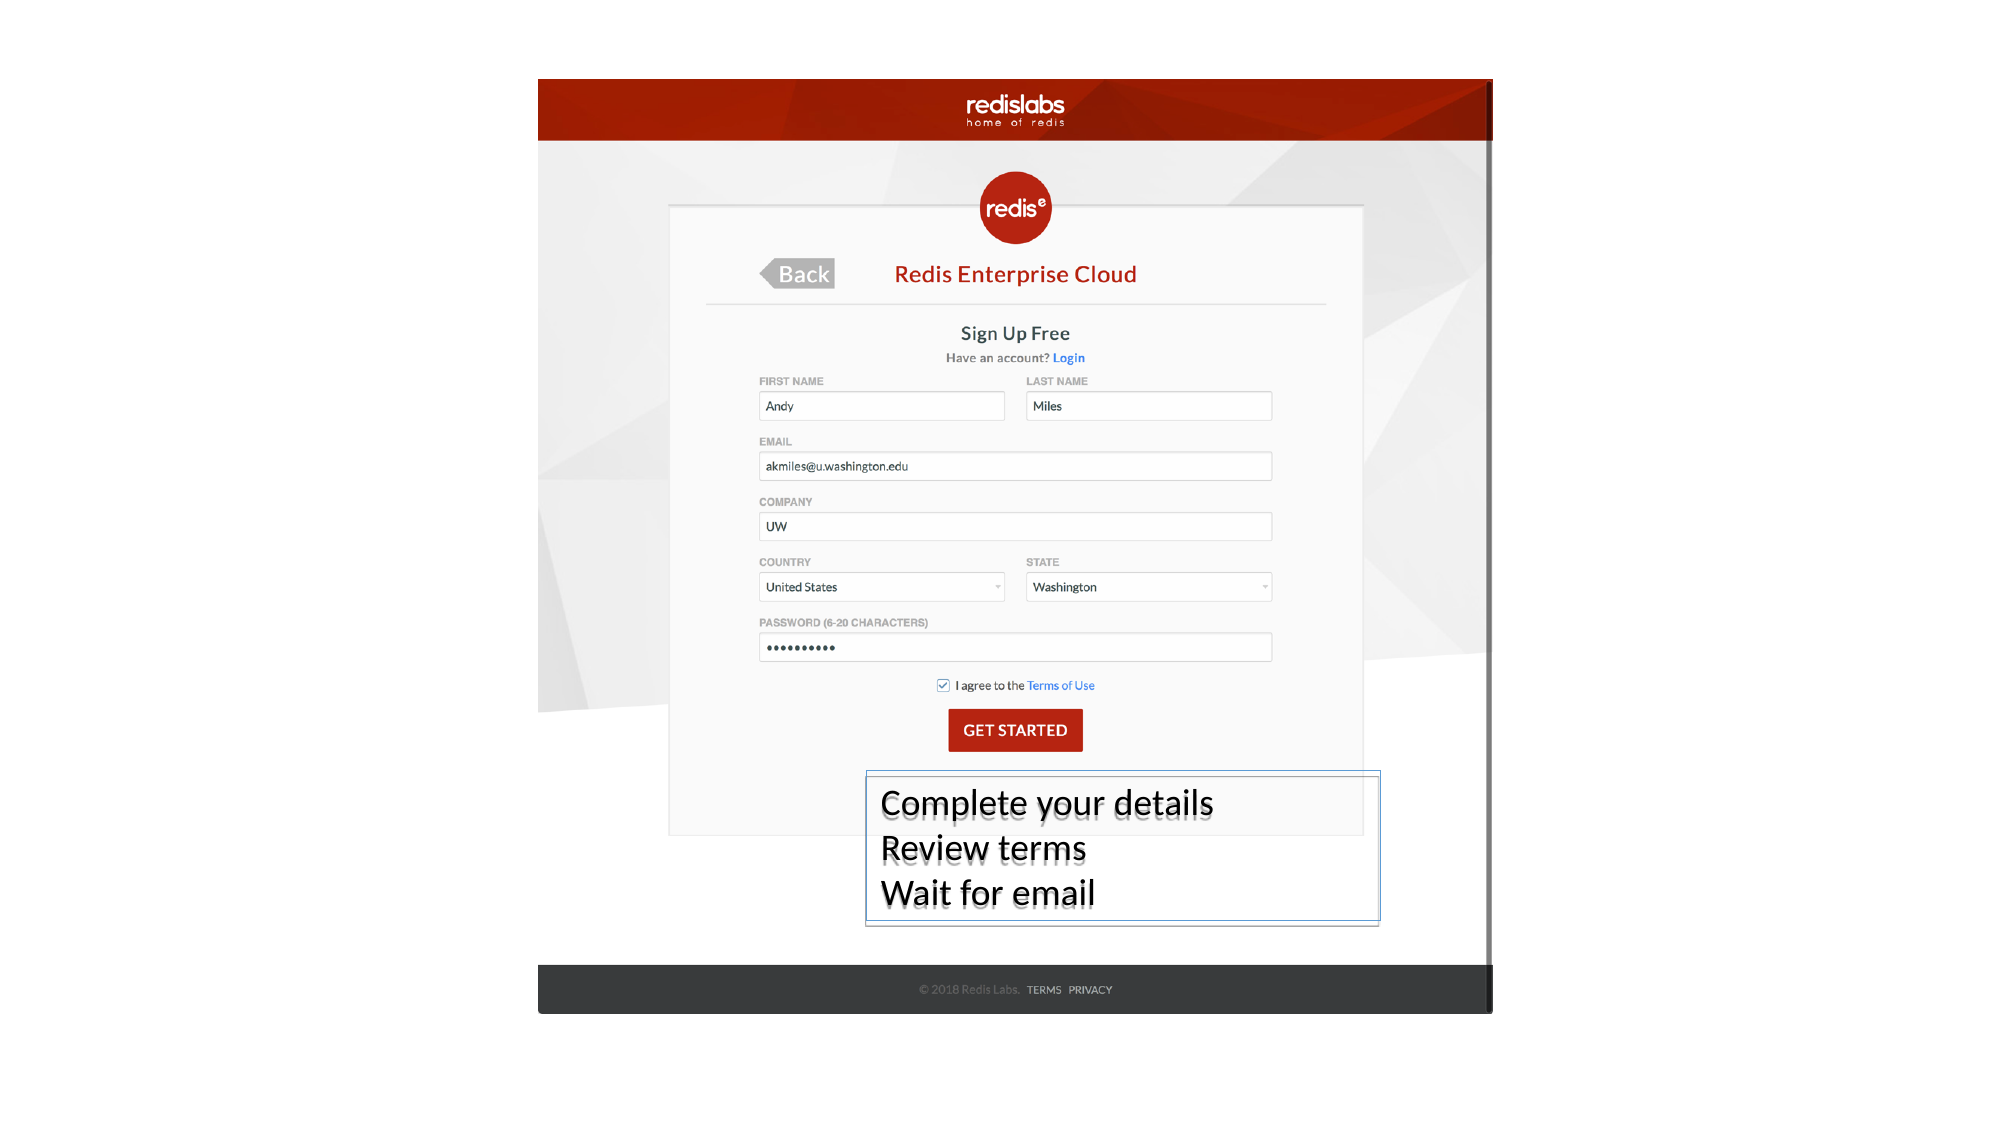

Complete your details
Review terms
Wait for email